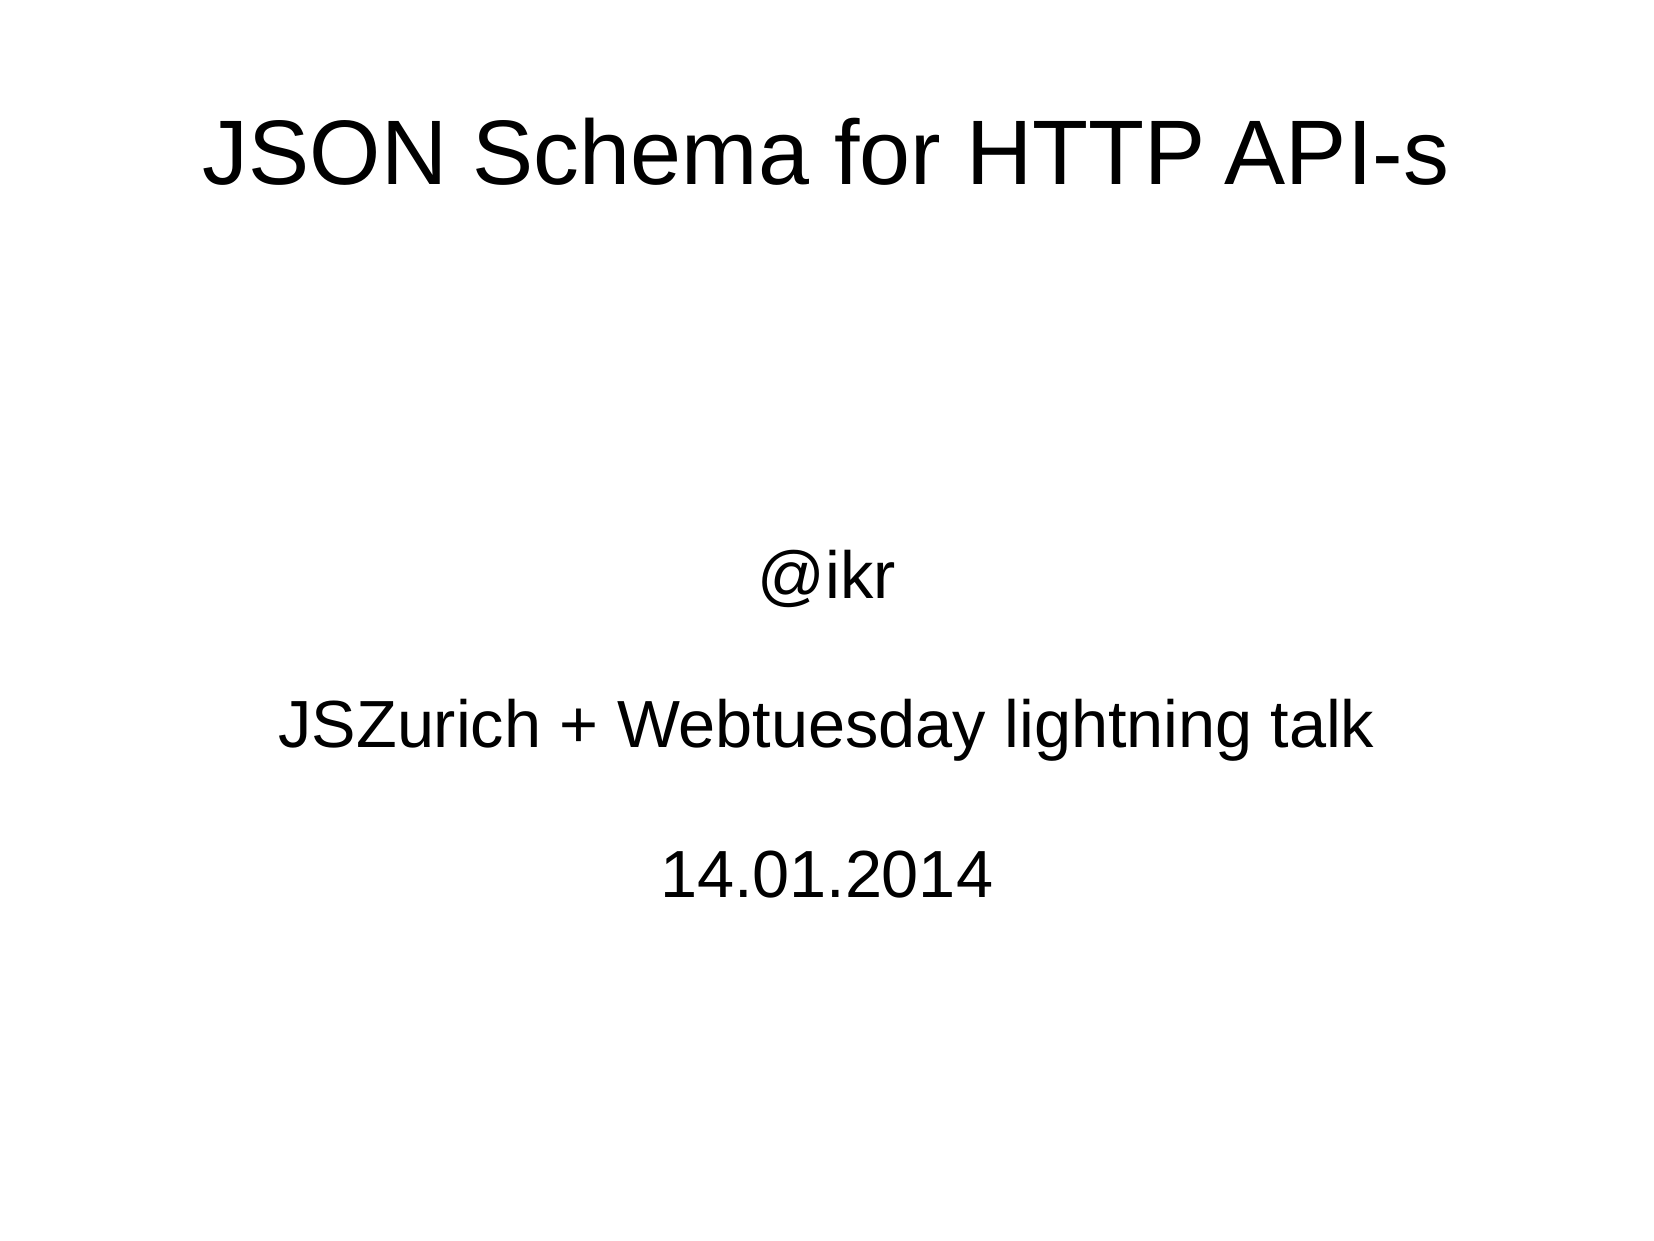

# JSON Schema for HTTP API-s
@ikr
JSZurich + Webtuesday lightning talk
14.01.2014